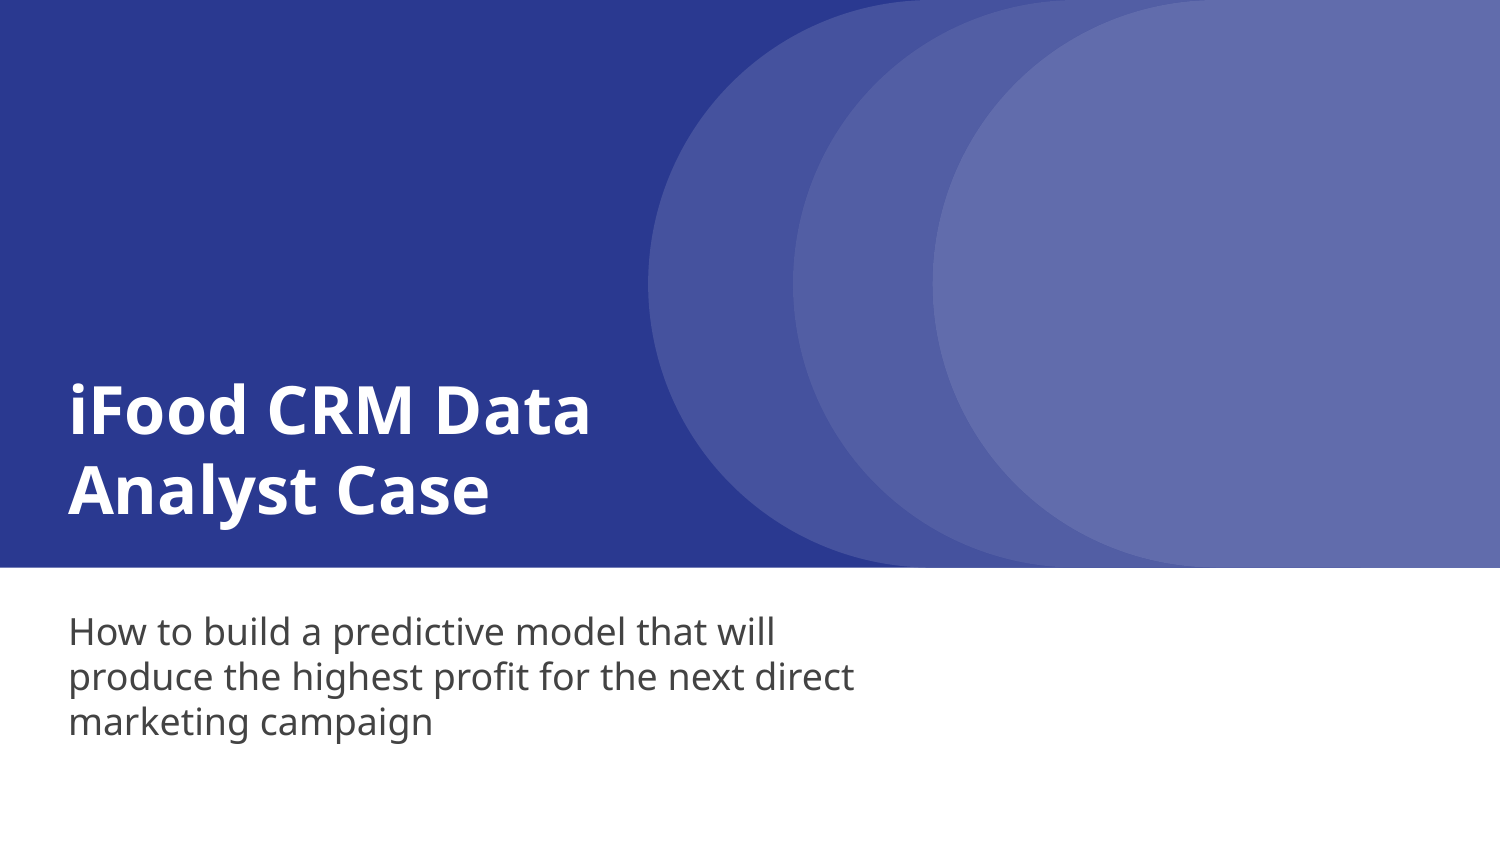

# iFood CRM Data Analyst Case
How to build a predictive model that will produce the highest profit for the next direct marketing campaign